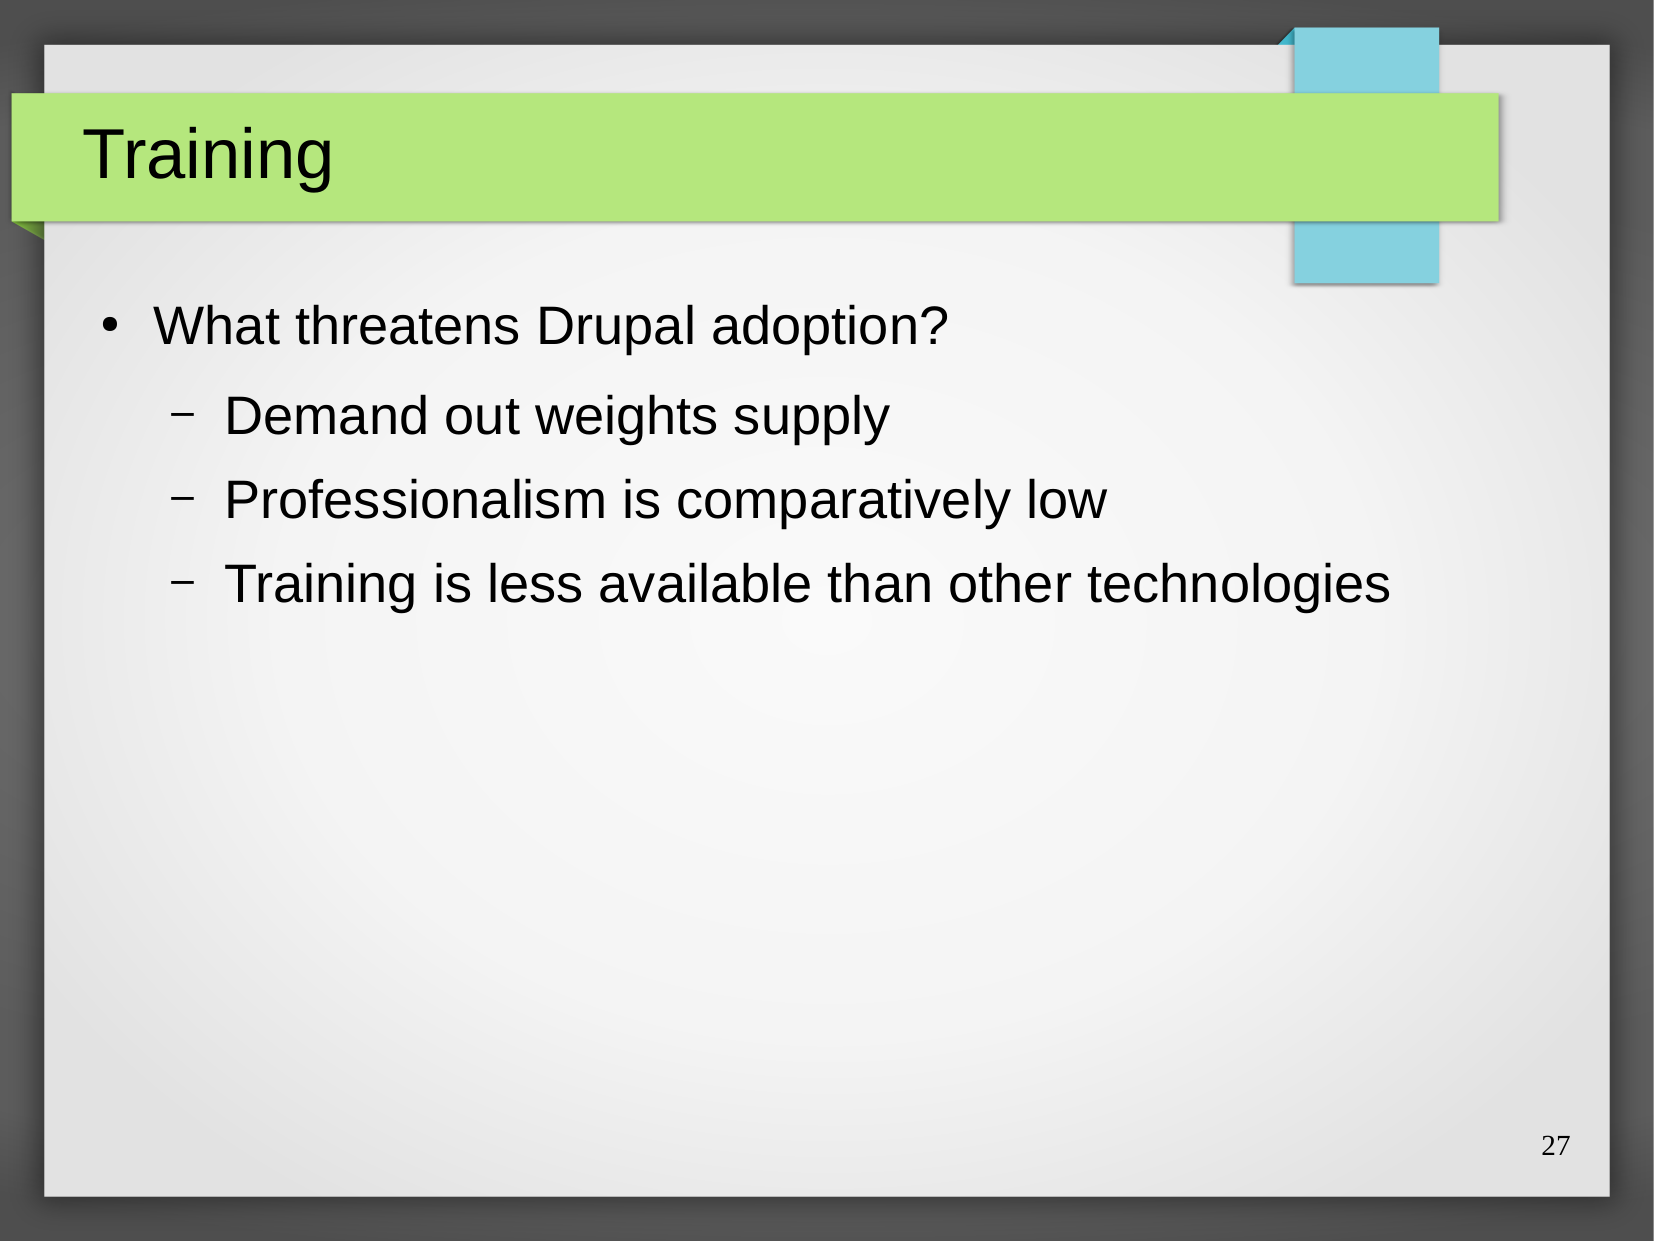

# Training
What threatens Drupal adoption?
Demand out weights supply
Professionalism is comparatively low
Training is less available than other technologies
27